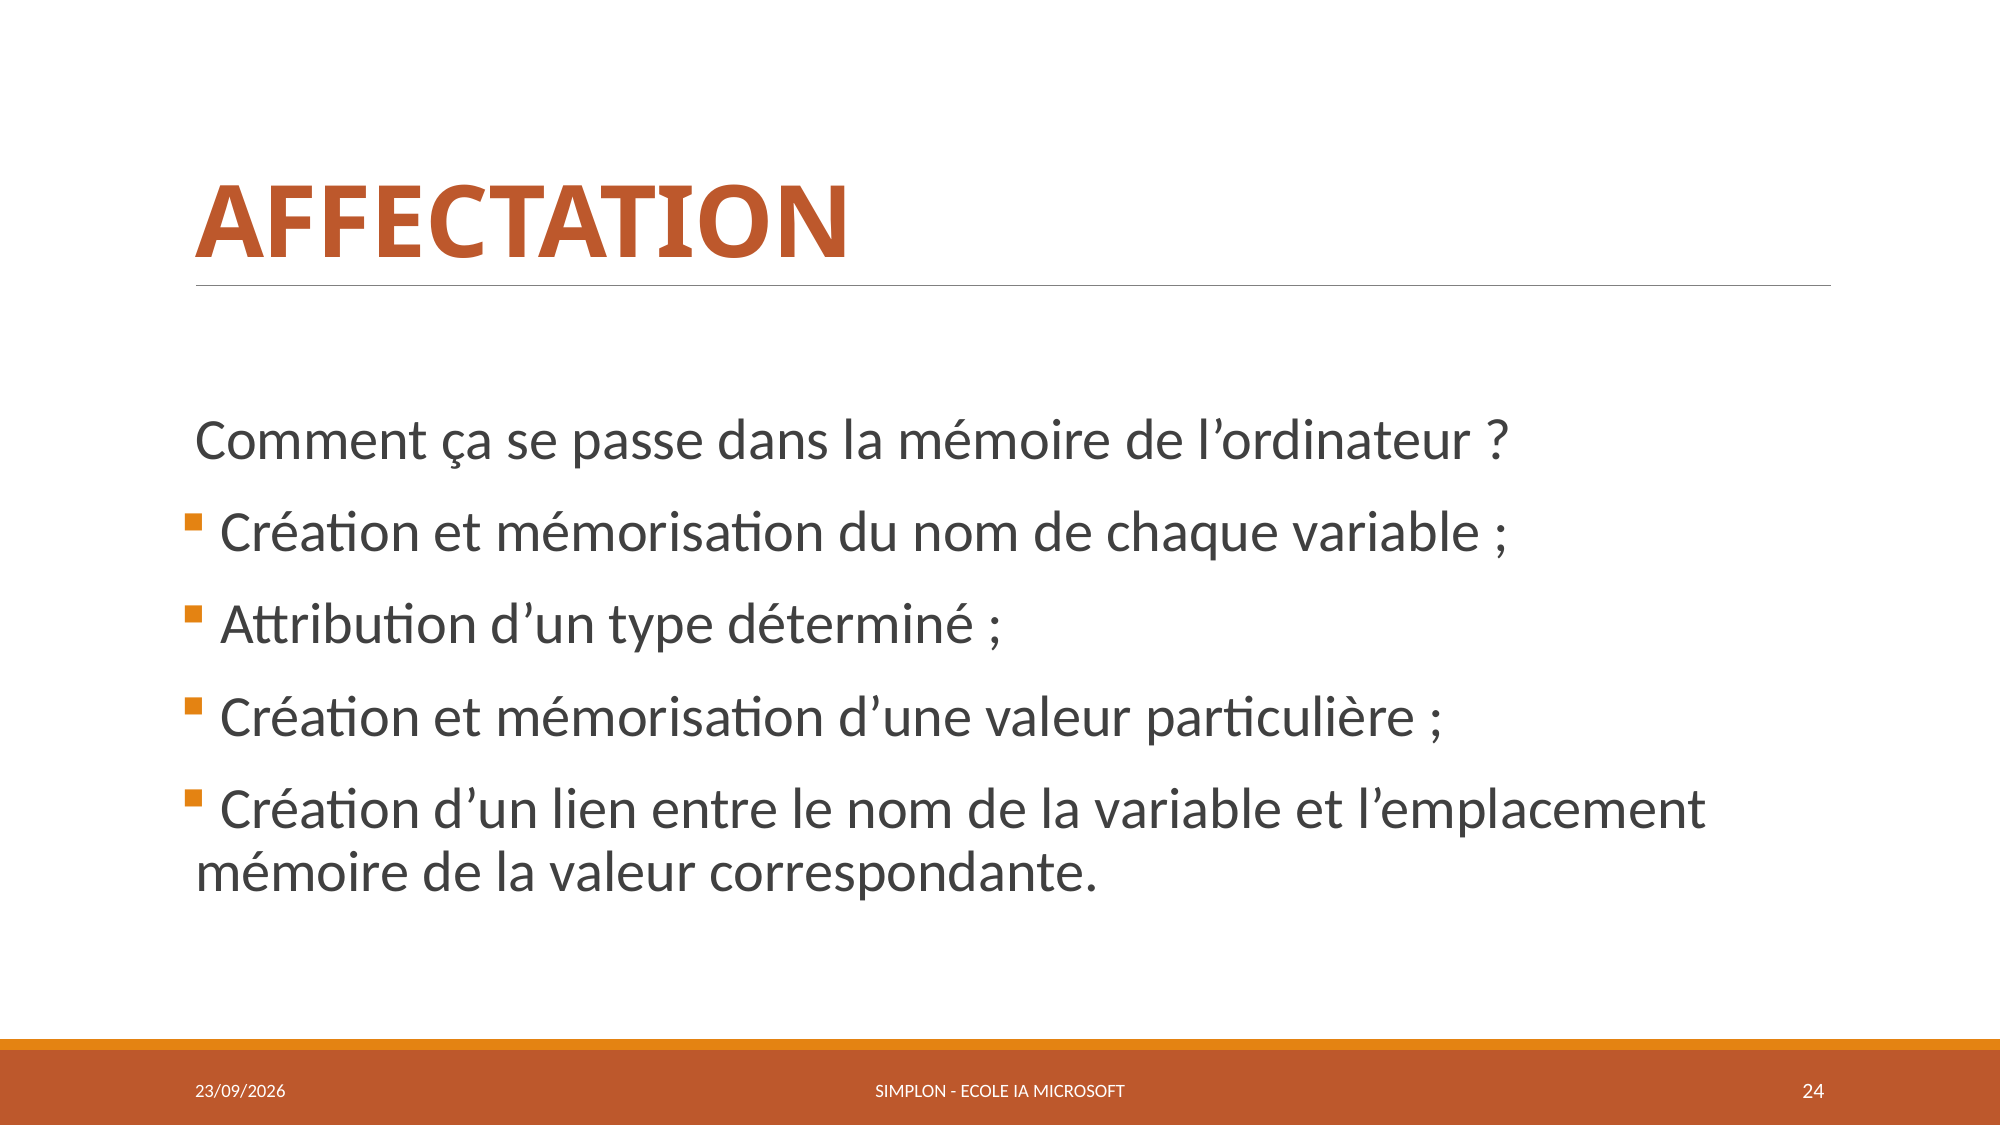

# AFFECTATION
Comment ça se passe dans la mémoire de l’ordinateur ?
 Création et mémorisation du nom de chaque variable ;
 Attribution d’un type déterminé ;
 Création et mémorisation d’une valeur particulière ;
 Création d’un lien entre le nom de la variable et l’emplacement mémoire de la valeur correspondante.
Simplon - Ecole IA Microsoft